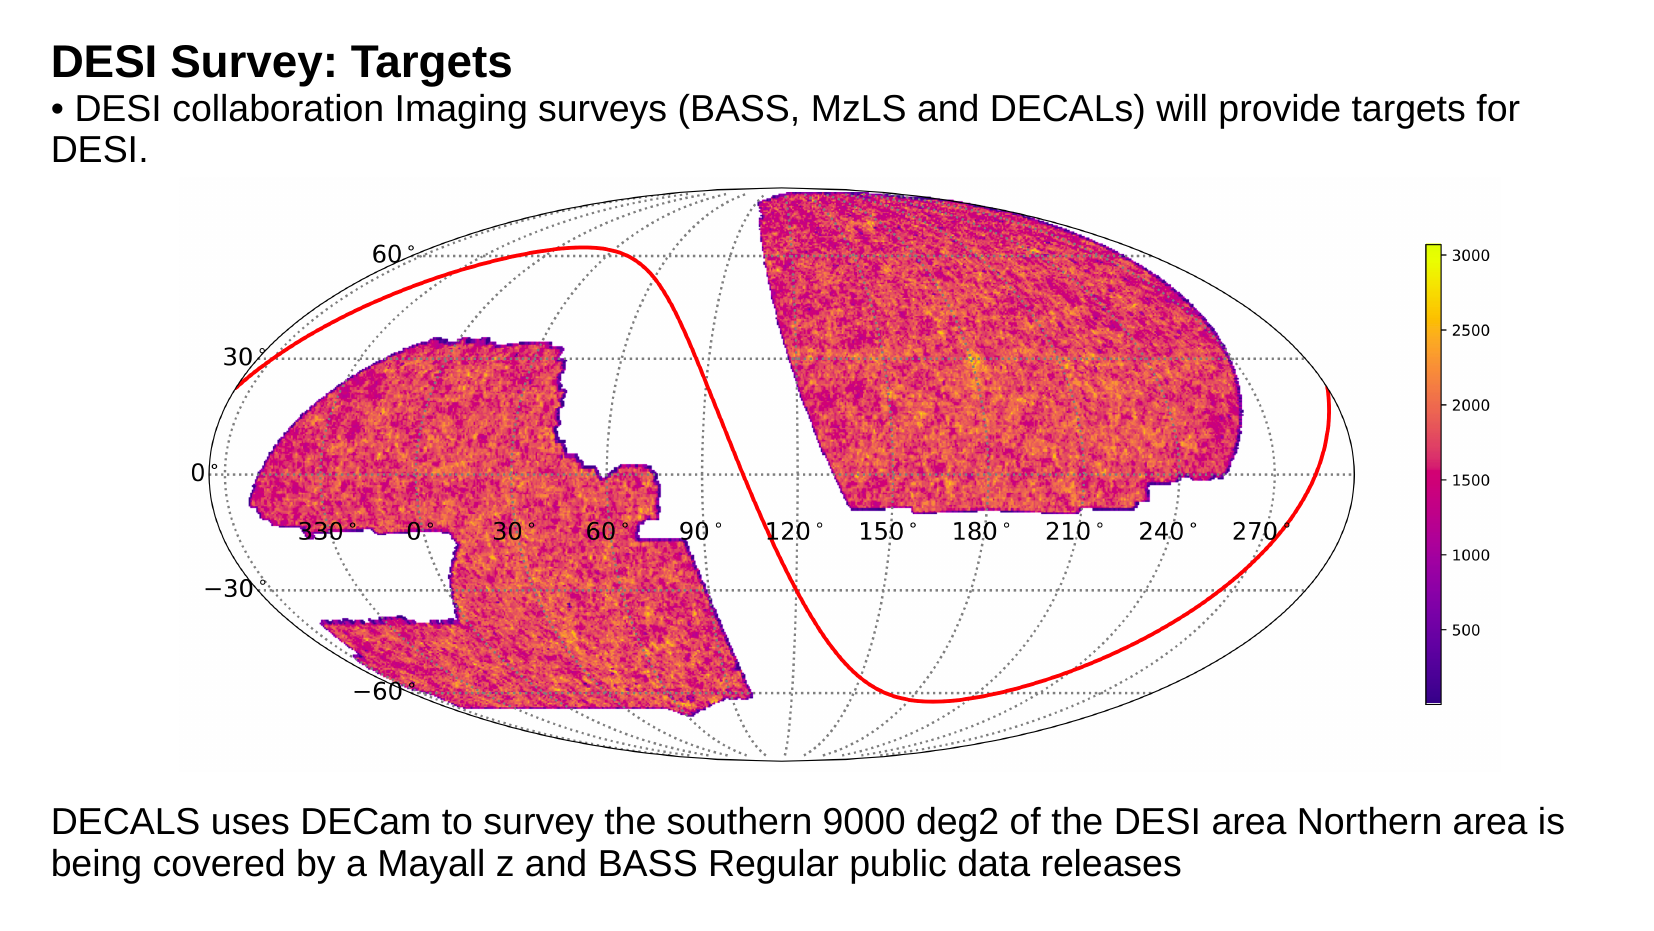

DESI Survey: Targets
• DESI collaboration Imaging surveys (BASS, MzLS and DECALs) will provide targets for DESI.
DECALS uses DECam to survey the southern 9000 deg2 of the DESI area Northern area is being covered by a Mayall z and BASS Regular public data releases